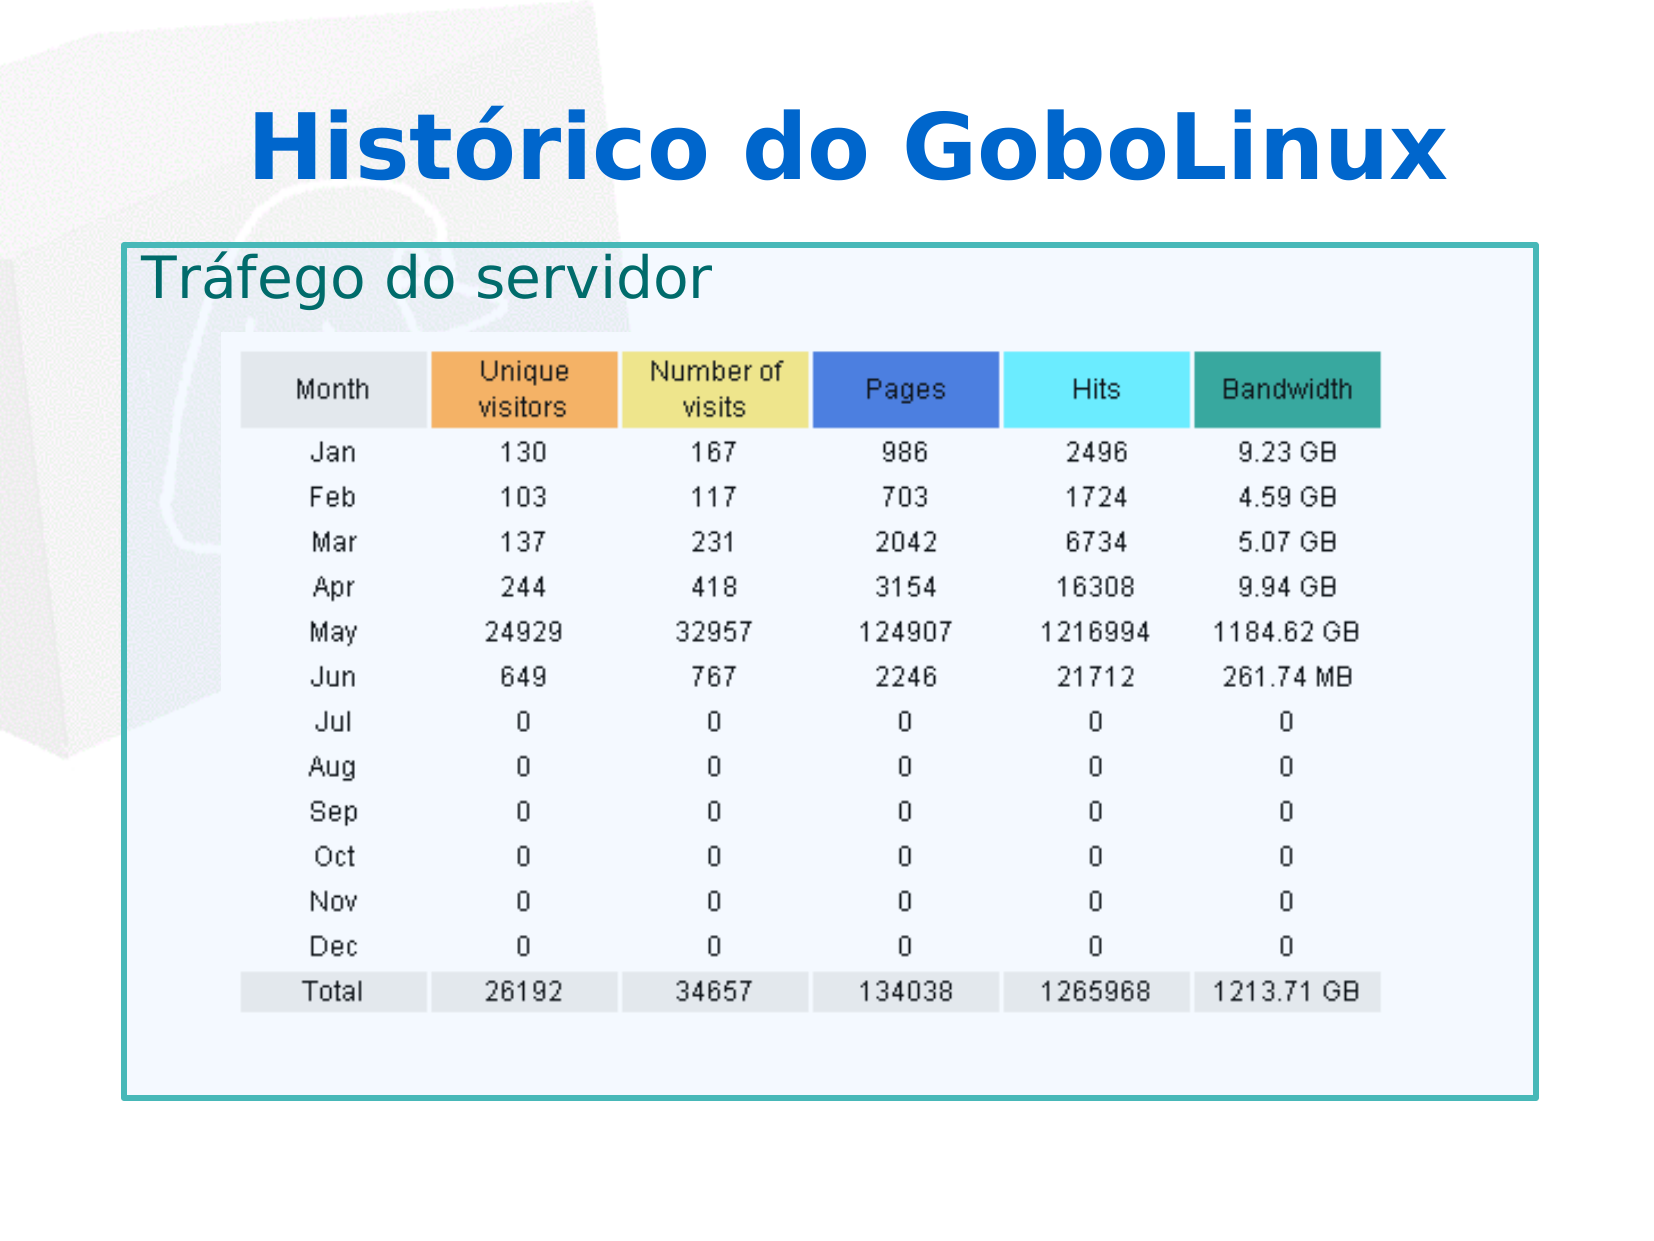

# Histórico do GoboLinux
Tráfego do servidor